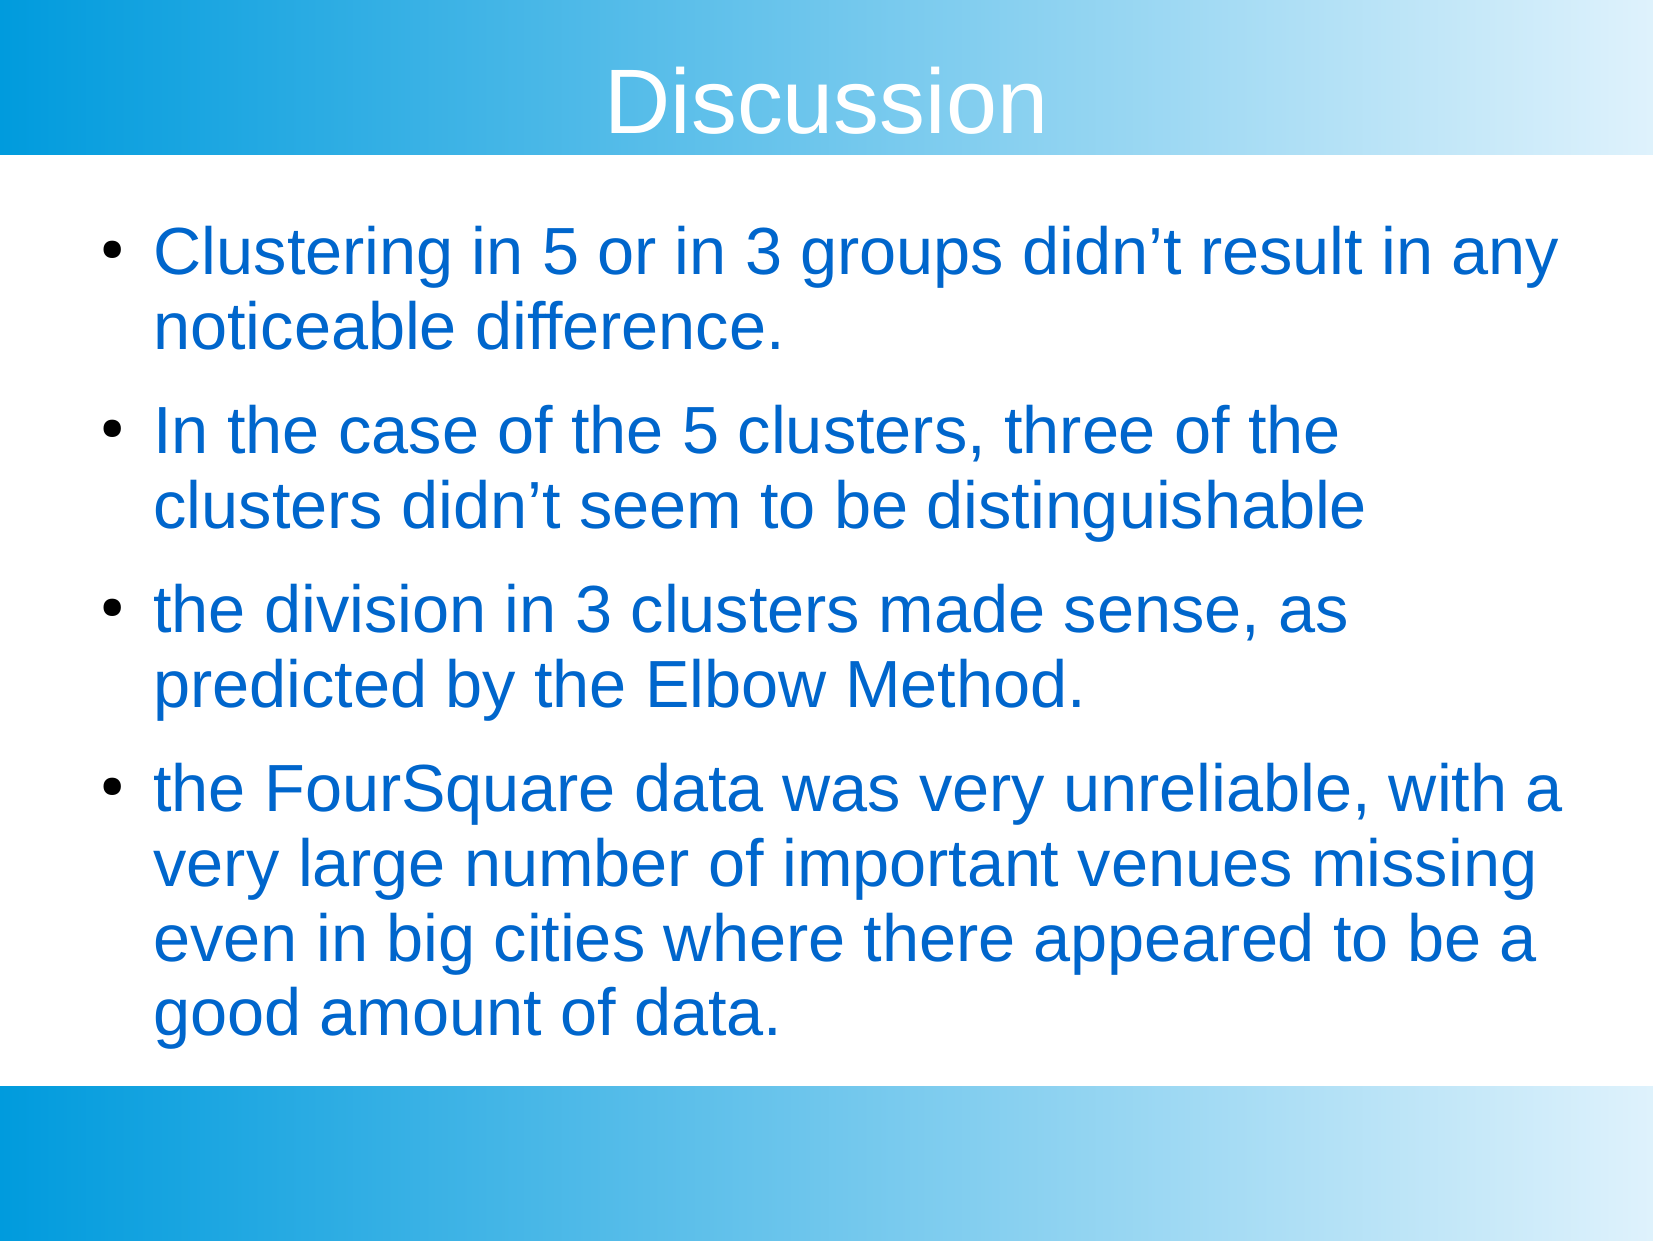

# Discussion
Clustering in 5 or in 3 groups didn’t result in any noticeable difference.
In the case of the 5 clusters, three of the clusters didn’t seem to be distinguishable
the division in 3 clusters made sense, as predicted by the Elbow Method.
the FourSquare data was very unreliable, with a very large number of important venues missing even in big cities where there appeared to be a good amount of data.